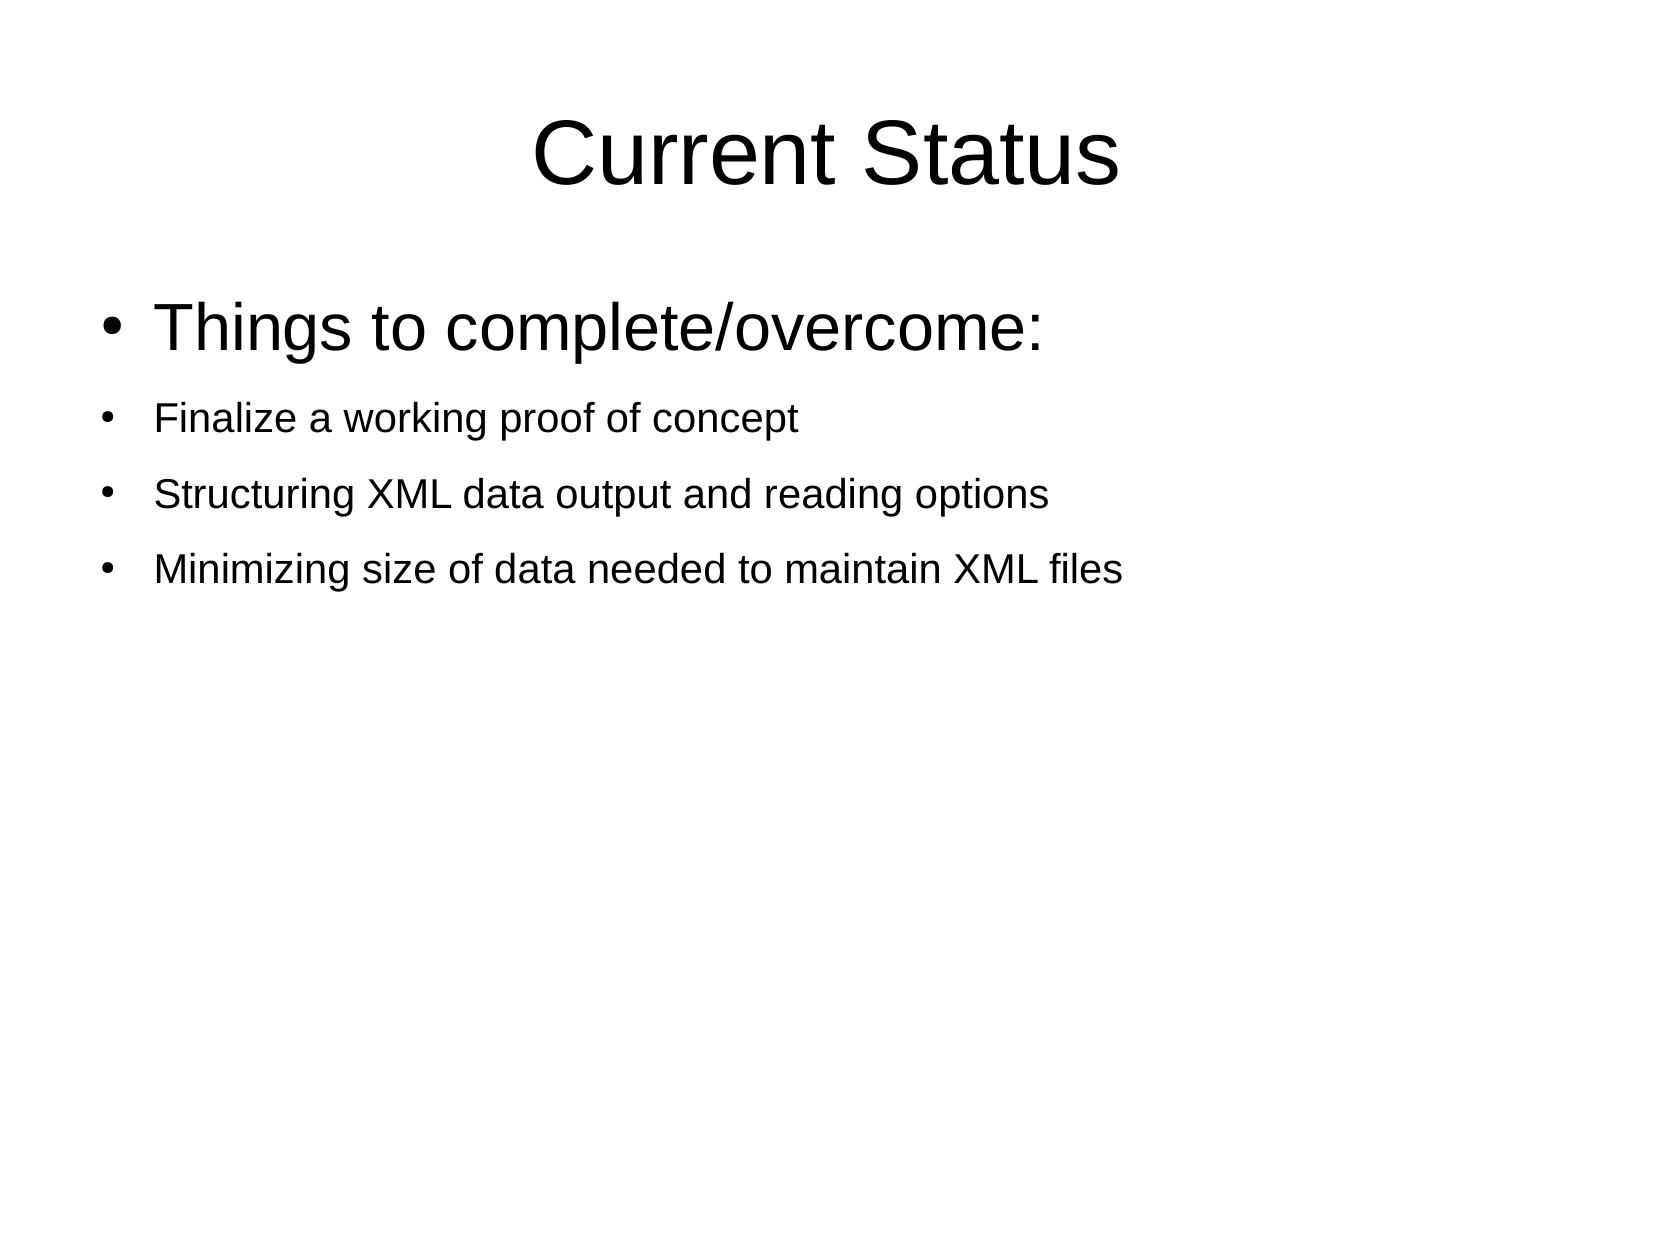

# Current Status
Things to complete/overcome:
Finalize a working proof of concept
Structuring XML data output and reading options
Minimizing size of data needed to maintain XML files